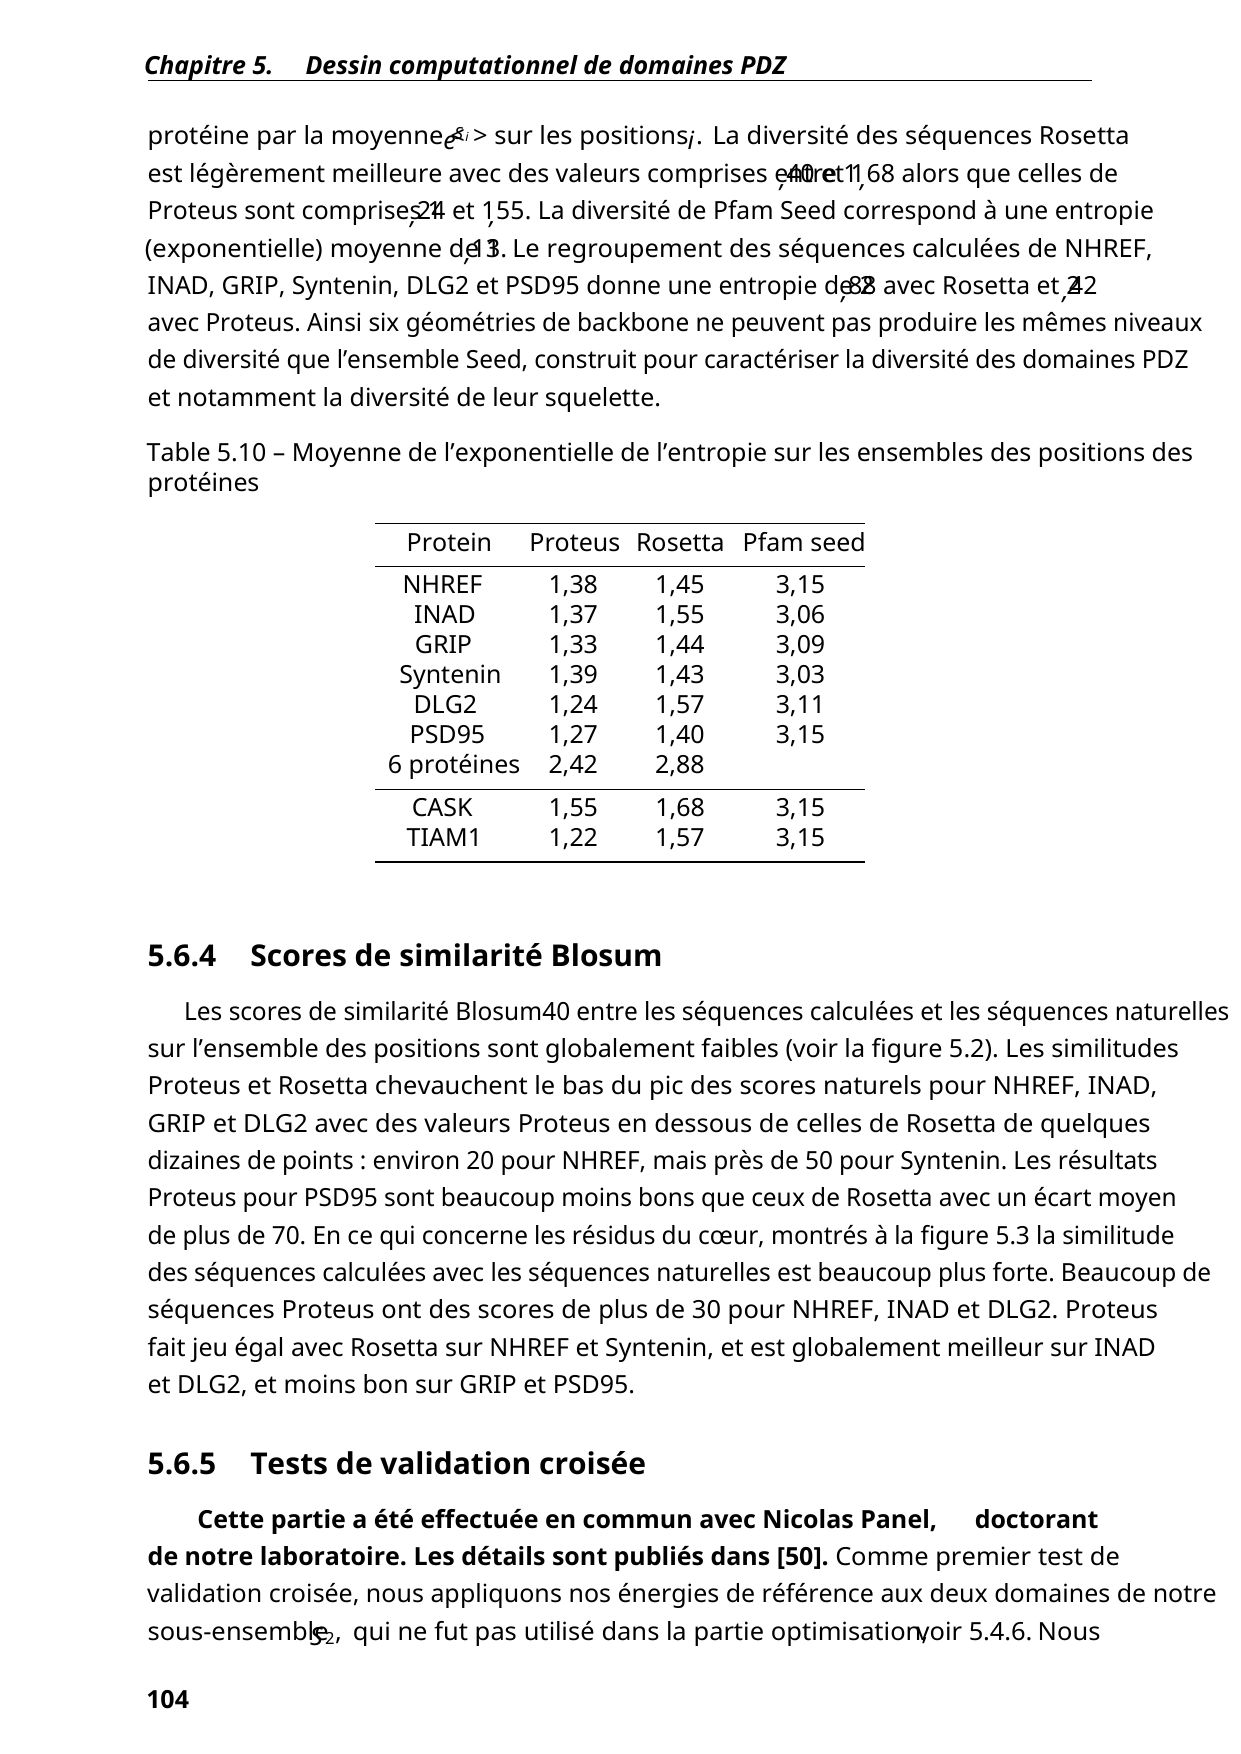

Chapitre 5.
Dessin computationnel de domaines PDZ
protéine par la moyenne <
> sur les positions
.
La diversité des séquences Rosetta
S
e
i
i
est légèrement meilleure avec des valeurs comprises entre 1
40 et 1
68 alors que celles de
,
,
Proteus sont comprises 1
24 et 1
55. La diversité de Pfam Seed correspond à une entropie
,
,
(exponentielle) moyenne de 3
11.
Le regroupement des séquences calculées de NHREF,
,
INAD, GRIP, Syntenin, DLG2 et PSD95 donne une entropie de 2
88 avec Rosetta et 2
42
,
,
avec Proteus. Ainsi six géométries de backbone ne peuvent pas produire les mêmes niveaux
de diversité que l’ensemble Seed, construit pour caractériser la diversité des domaines PDZ
et notamment la diversité de leur squelette.
Table 5.10 – Moyenne de l’exponentielle de l’entropie sur les ensembles des positions des
protéines
Protein
Proteus
Rosetta
Pfam seed
NHREF
1,38
1,45
3,15
INAD
1,37
1,55
3,06
GRIP
1,33
1,44
3,09
Syntenin
1,39
1,43
3,03
DLG2
1,24
1,57
3,11
PSD95
1,27
1,40
3,15
6 protéines
2,42
2,88
CASK
1,55
1,68
3,15
TIAM1
1,22
1,57
3,15
5.6.4
Scores de similarité Blosum
Les scores de similarité Blosum40 entre les séquences calculées et les séquences naturelles
sur l’ensemble des positions sont globalement faibles (voir la figure 5.2). Les similitudes
Proteus et Rosetta chevauchent le bas du pic des scores naturels pour NHREF, INAD,
GRIP et DLG2 avec des valeurs Proteus en dessous de celles de Rosetta de quelques
dizaines de points : environ 20 pour NHREF, mais près de 50 pour Syntenin. Les résultats
Proteus pour PSD95 sont beaucoup moins bons que ceux de Rosetta avec un écart moyen
de plus de 70. En ce qui concerne les résidus du cœur, montrés à la figure 5.3 la similitude
des séquences calculées avec les séquences naturelles est beaucoup plus forte. Beaucoup de
séquences Proteus ont des scores de plus de 30 pour NHREF, INAD et DLG2. Proteus
fait jeu égal avec Rosetta sur NHREF et Syntenin, et est globalement meilleur sur INAD
et DLG2, et moins bon sur GRIP et PSD95.
5.6.5
Tests de validation croisée
Cette partie a été effectuée en commun avec Nicolas Panel,
doctorant
de notre laboratoire. Les détails sont publiés dans [50].
Comme premier test de
validation croisée, nous appliquons nos énergies de référence aux deux domaines de notre
sous-ensemble
,
qui
ne fut pas utilisé dans la partie optimisation,
voir 5.4.6.
Nous
S
2
104